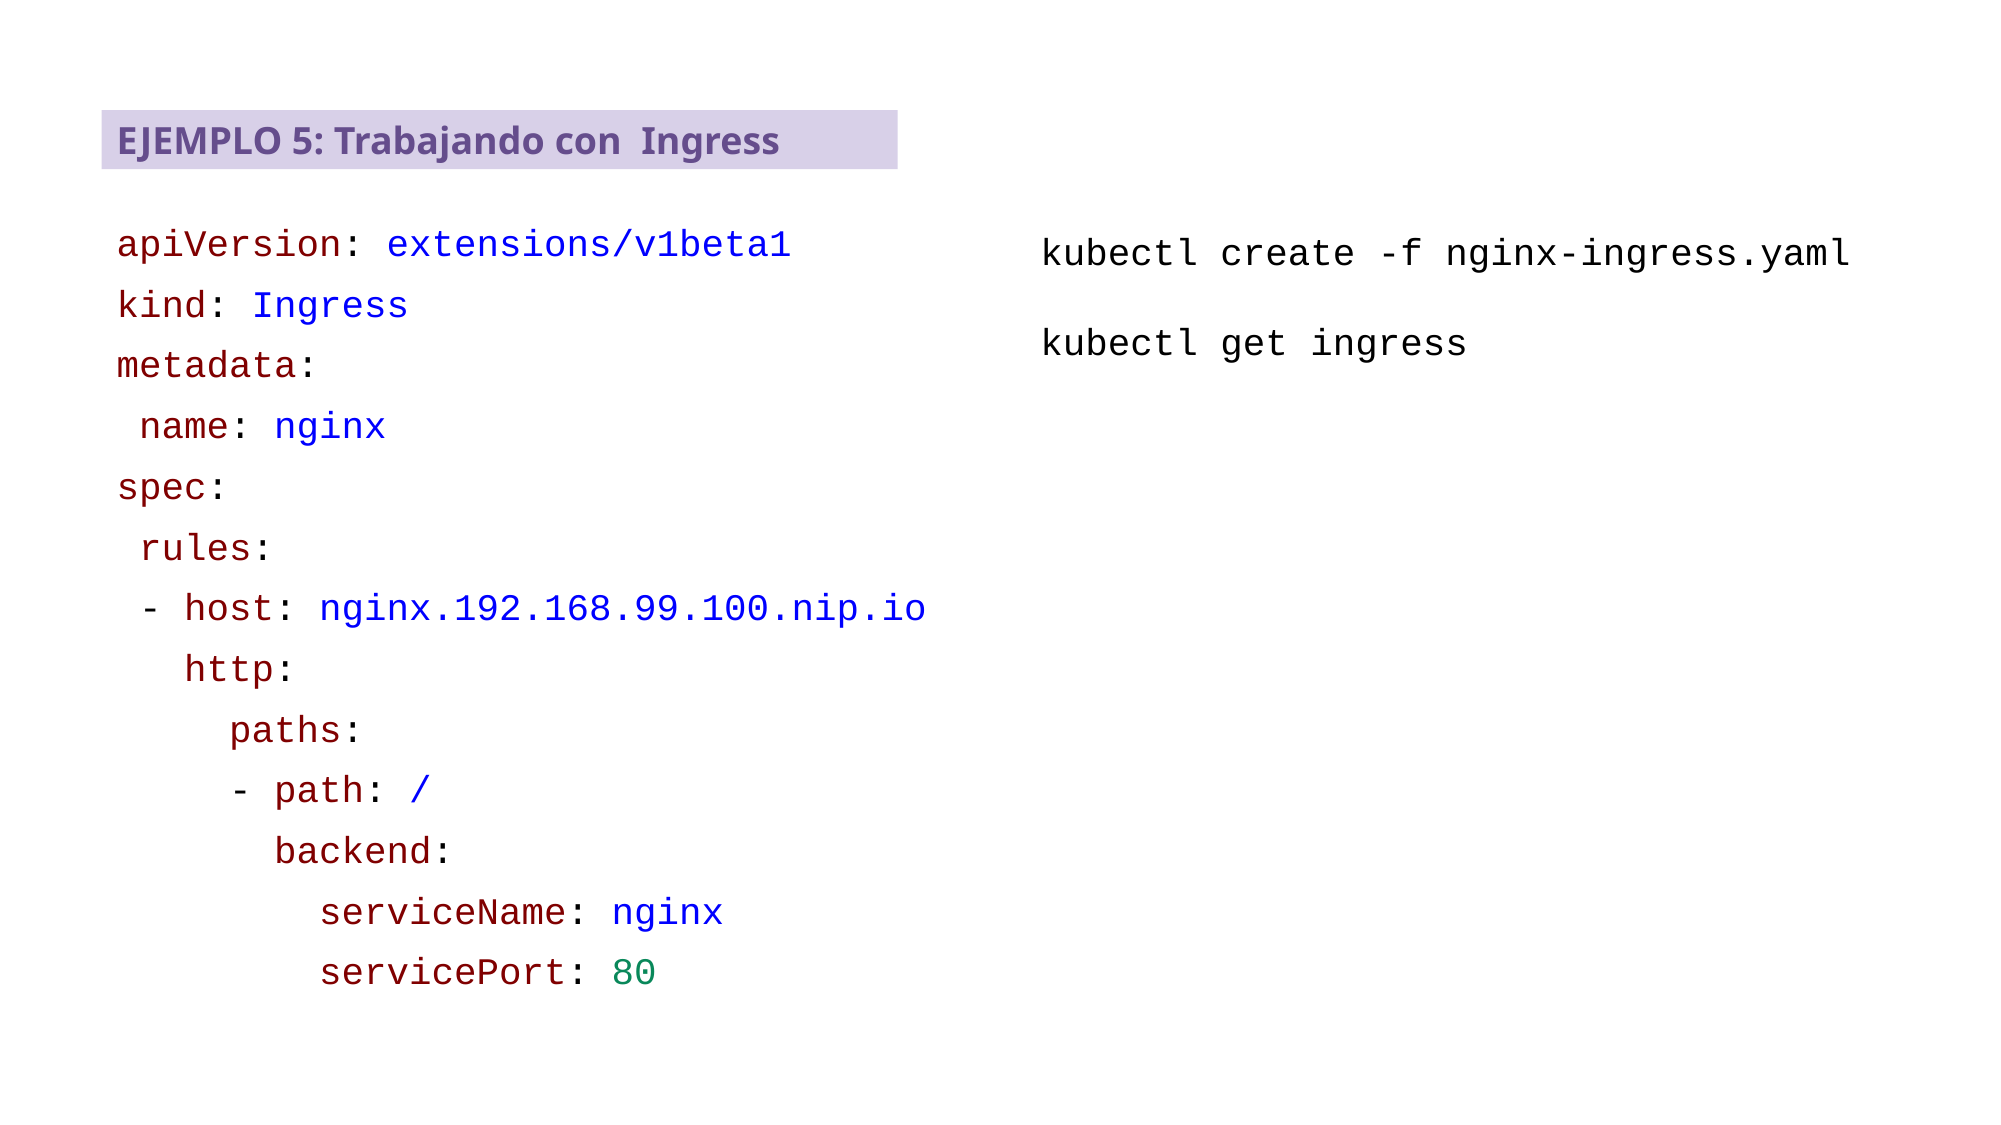

EJEMPLO 5: Trabajando con Ingress
apiVersion: extensions/v1beta1
kind: Ingress
metadata:
 name: nginx
spec:
 rules:
 - host: nginx.192.168.99.100.nip.io
 http:
 paths:
 - path: /
 backend:
 serviceName: nginx
 servicePort: 80
kubectl create -f nginx-ingress.yaml
kubectl get ingress